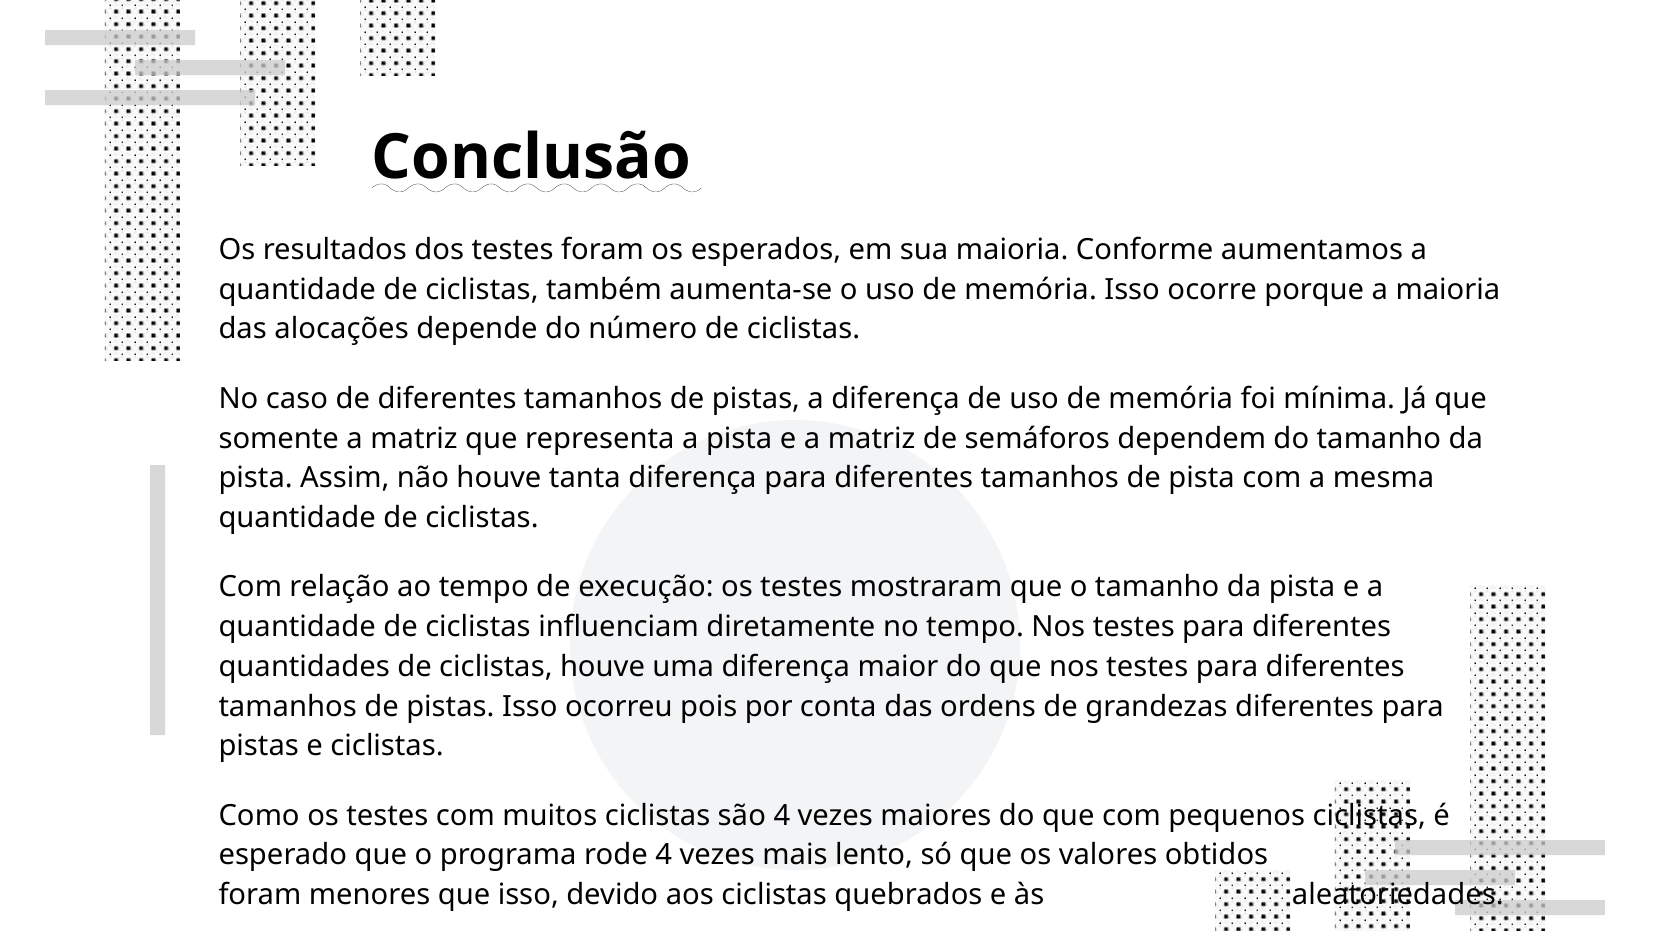

# Conclusão
Os resultados dos testes foram os esperados, em sua maioria. Conforme aumentamos a quantidade de ciclistas, também aumenta-se o uso de memória. Isso ocorre porque a maioria das alocações depende do número de ciclistas.
No caso de diferentes tamanhos de pistas, a diferença de uso de memória foi mínima. Já que somente a matriz que representa a pista e a matriz de semáforos dependem do tamanho da pista. Assim, não houve tanta diferença para diferentes tamanhos de pista com a mesma quantidade de ciclistas.
Com relação ao tempo de execução: os testes mostraram que o tamanho da pista e a quantidade de ciclistas influenciam diretamente no tempo. Nos testes para diferentes quantidades de ciclistas, houve uma diferença maior do que nos testes para diferentes tamanhos de pistas. Isso ocorreu pois por conta das ordens de grandezas diferentes para pistas e ciclistas.
Como os testes com muitos ciclistas são 4 vezes maiores do que com pequenos ciclistas, é esperado que o programa rode 4 vezes mais lento, só que os valores obtidos foram menores que isso, devido aos ciclistas quebrados e às aleatoriedades.